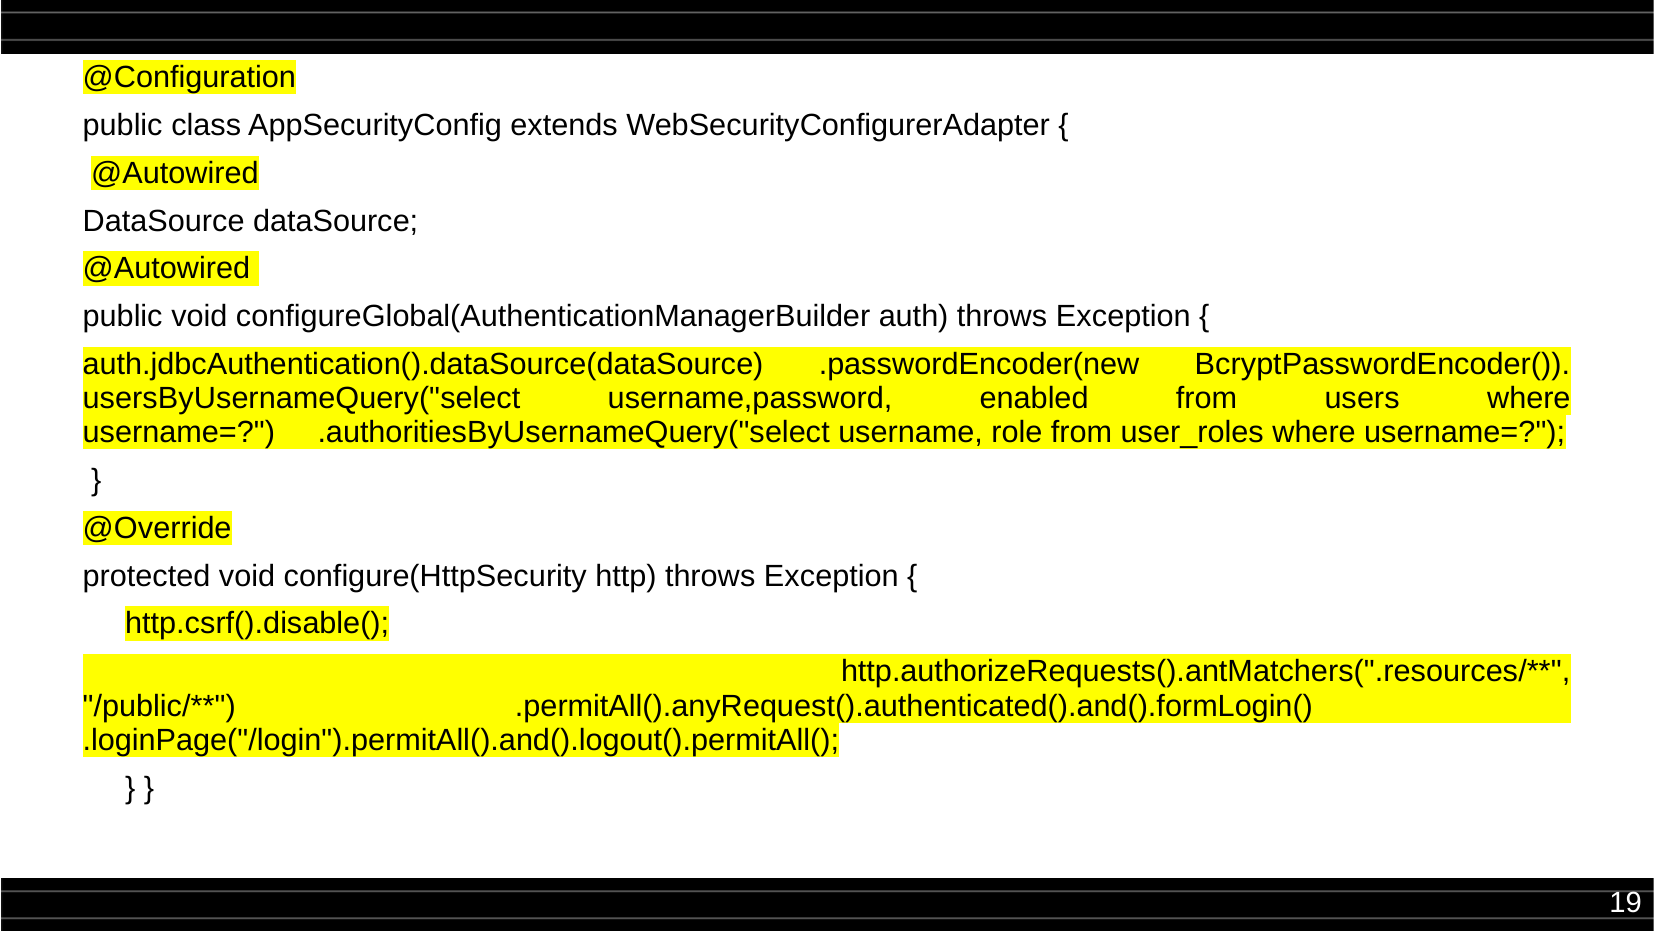

# @Configuration
public class AppSecurityConfig extends WebSecurityConfigurerAdapter {
 @Autowired
DataSource dataSource;
@Autowired
public void configureGlobal(AuthenticationManagerBuilder auth) throws Exception {
auth.jdbcAuthentication().dataSource(dataSource) .passwordEncoder(new BcryptPasswordEncoder()). usersByUsernameQuery("select username,password, enabled from users where username=?") .authoritiesByUsernameQuery("select username, role from user_roles where username=?");
 }
@Override
protected void configure(HttpSecurity http) throws Exception {
 http.csrf().disable();
 http.authorizeRequests().antMatchers(".resources/**", "/public/**") .permitAll().anyRequest().authenticated().and().formLogin() .loginPage("/login").permitAll().and().logout().permitAll();
 } }